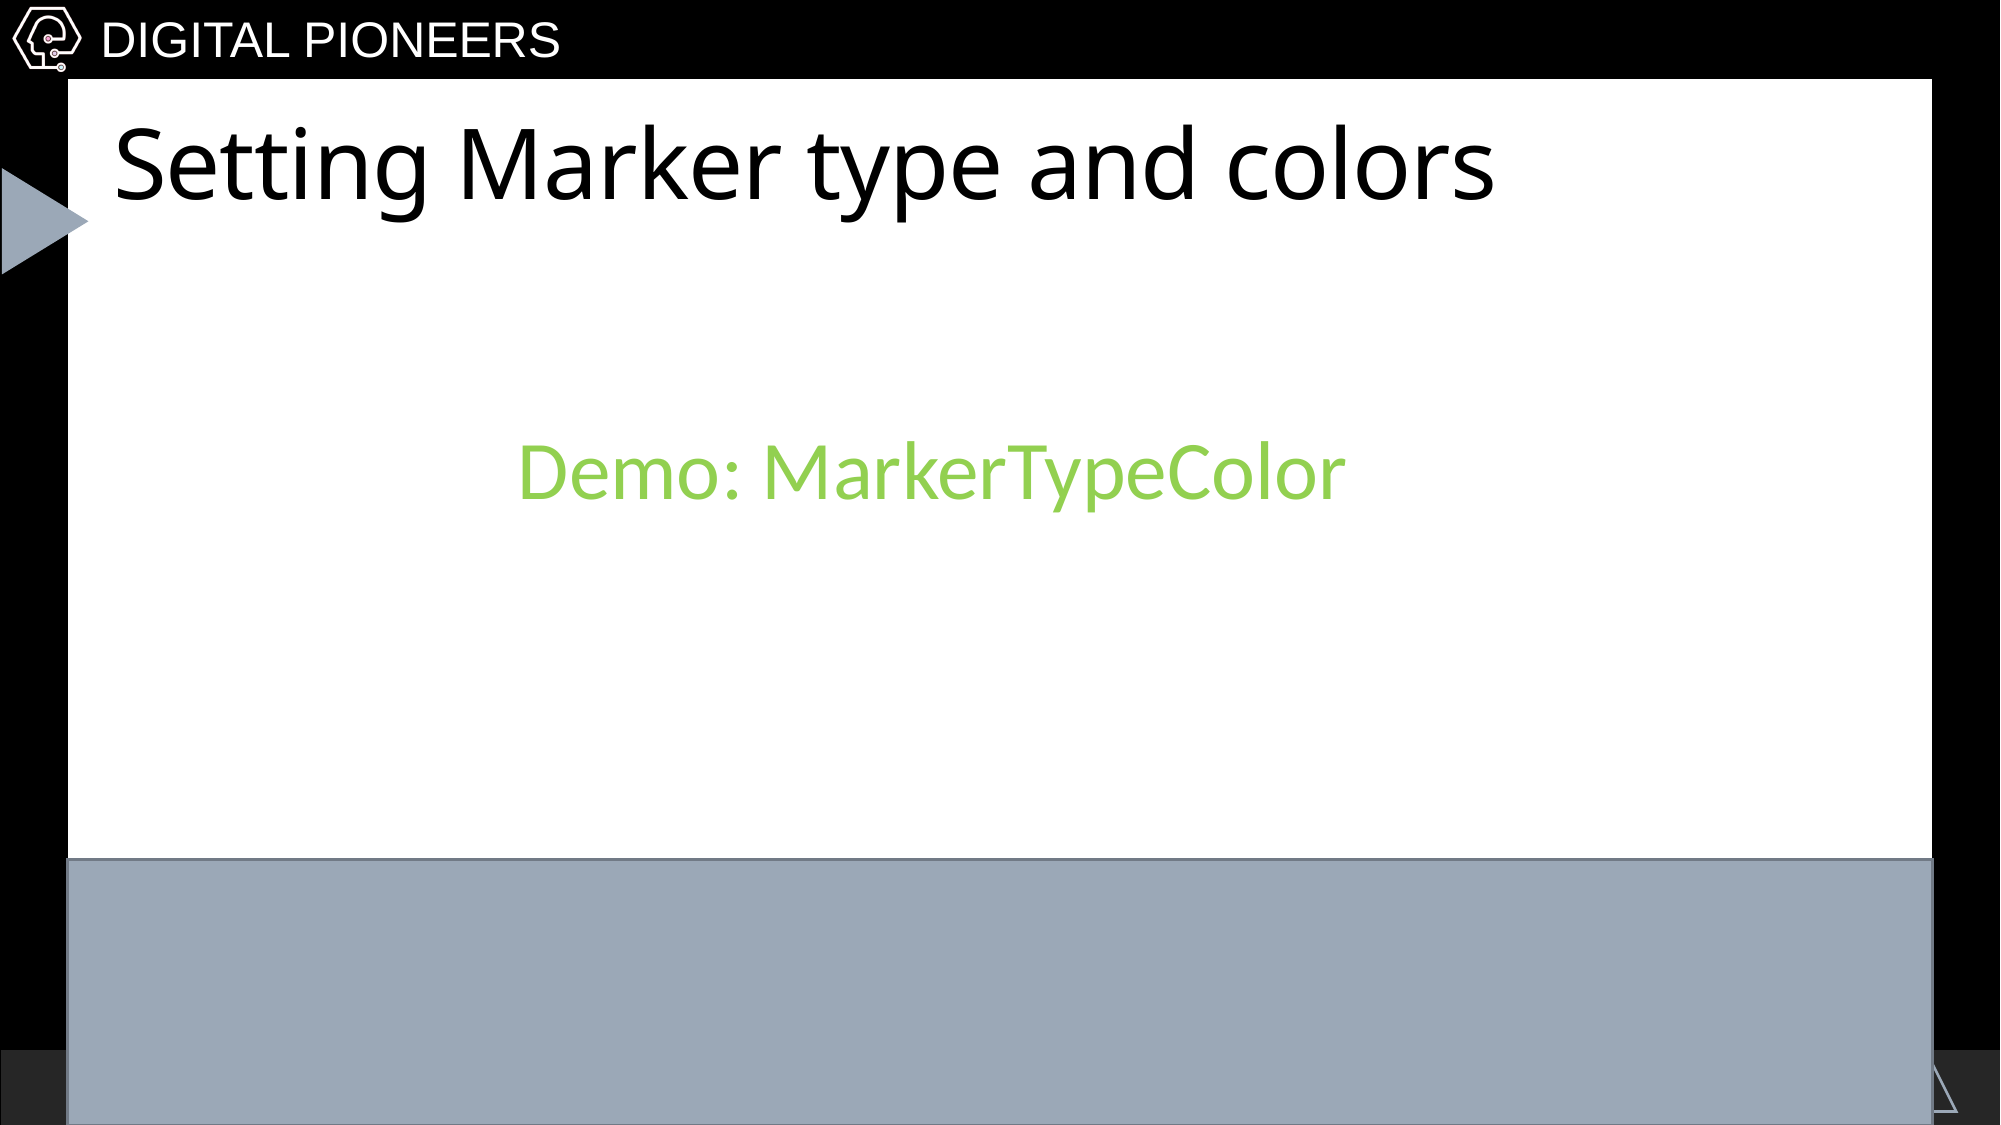

DIGITAL PIONEERS
# Setting Marker type and colors
Demo: MarkerTypeColor